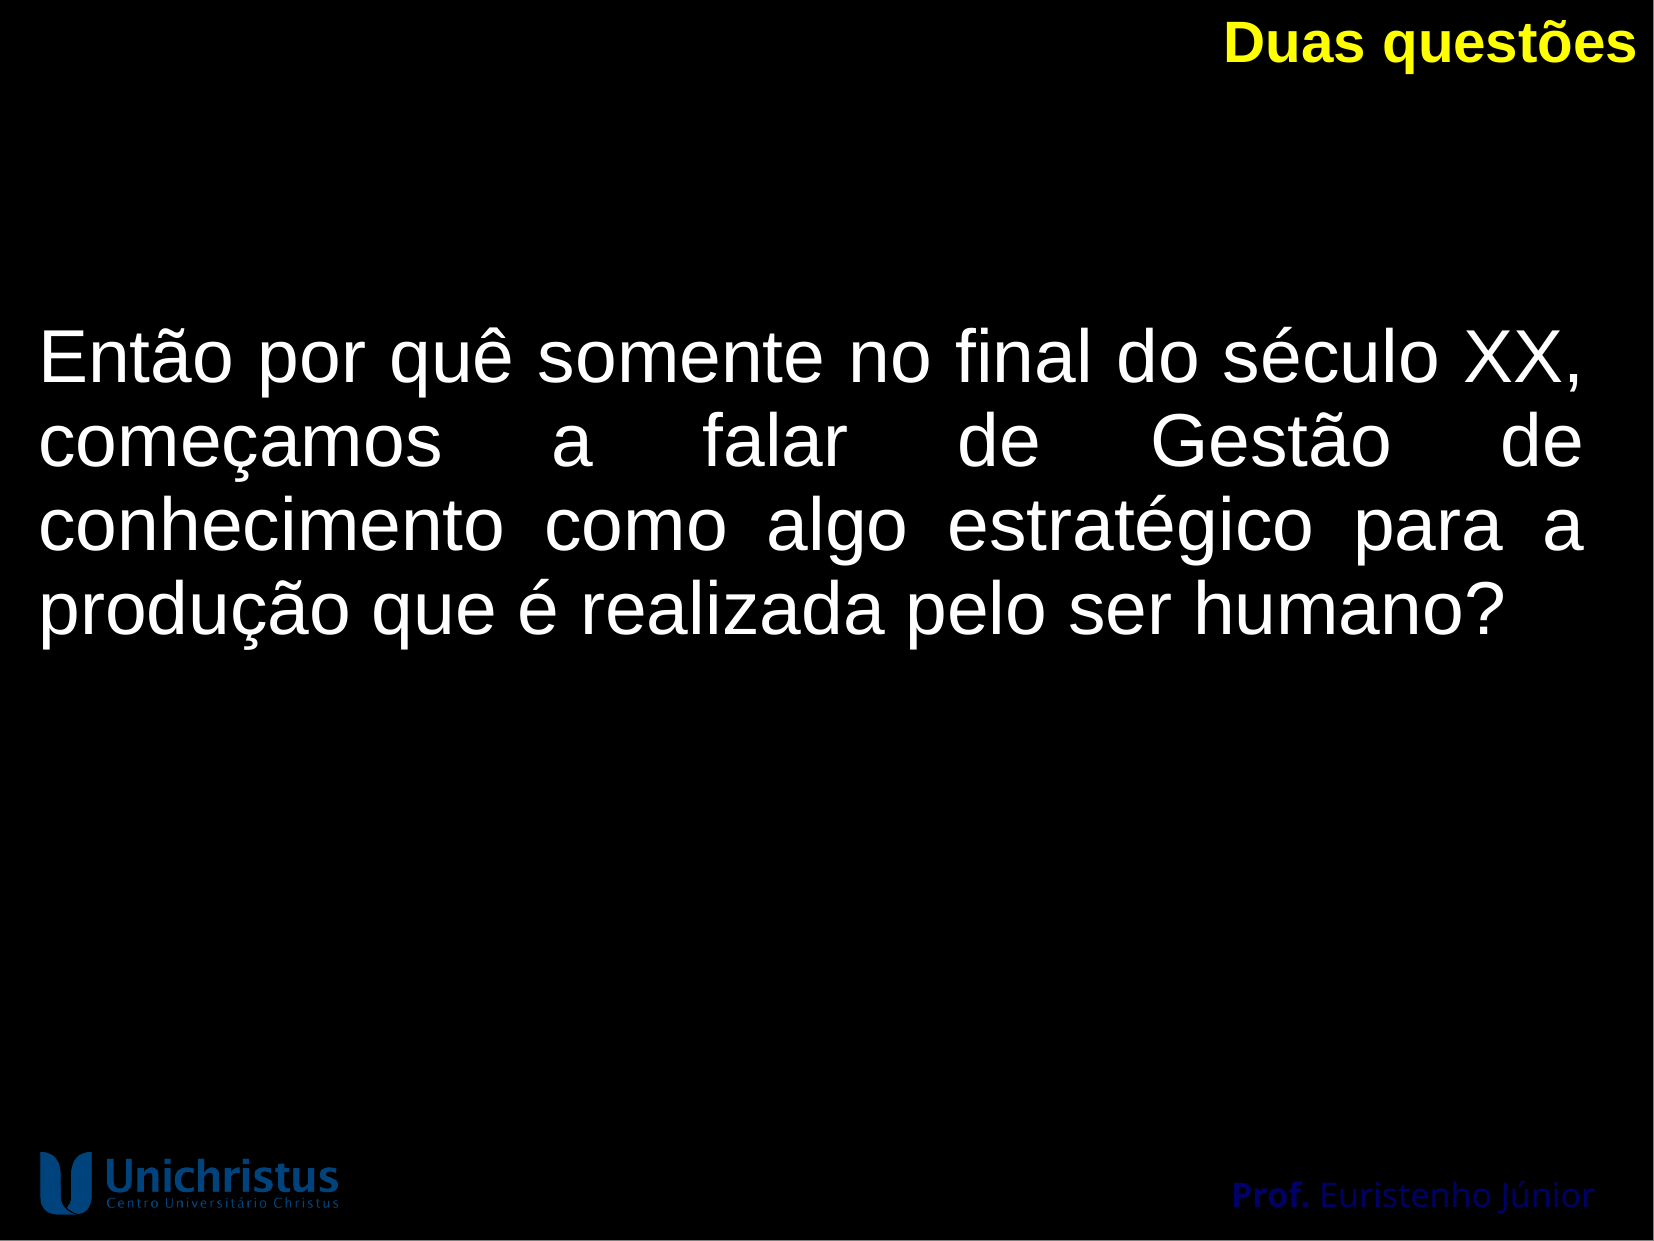

Duas questões
Então por quê somente no final do século XX, começamos a falar de Gestão de conhecimento como algo estratégico para a produção que é realizada pelo ser humano?
Prof. Euristenho Júnior